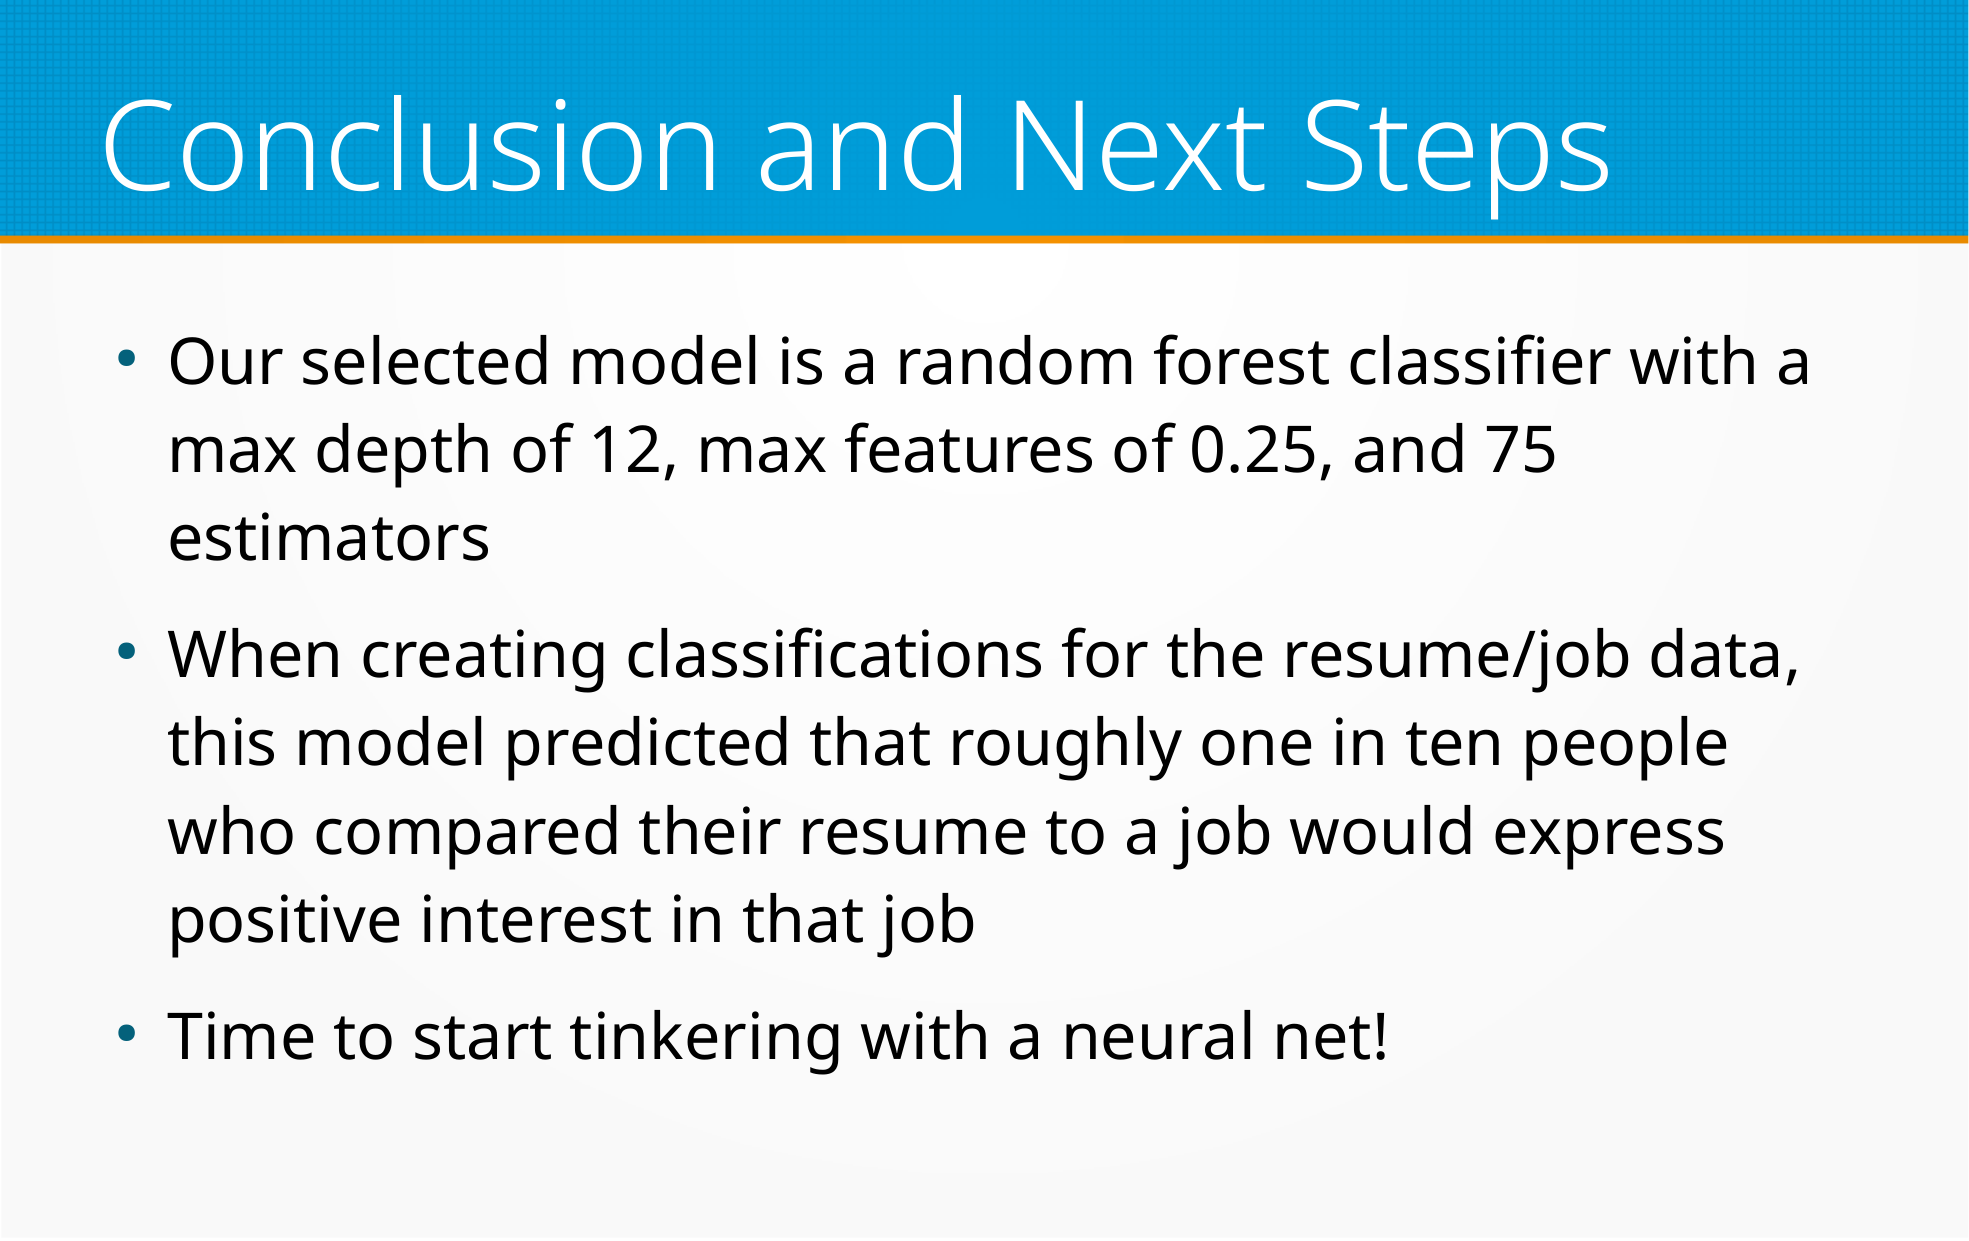

# Conclusion and Next Steps
Our selected model is a random forest classifier with a max depth of 12, max features of 0.25, and 75 estimators
When creating classifications for the resume/job data, this model predicted that roughly one in ten people who compared their resume to a job would express positive interest in that job
Time to start tinkering with a neural net!